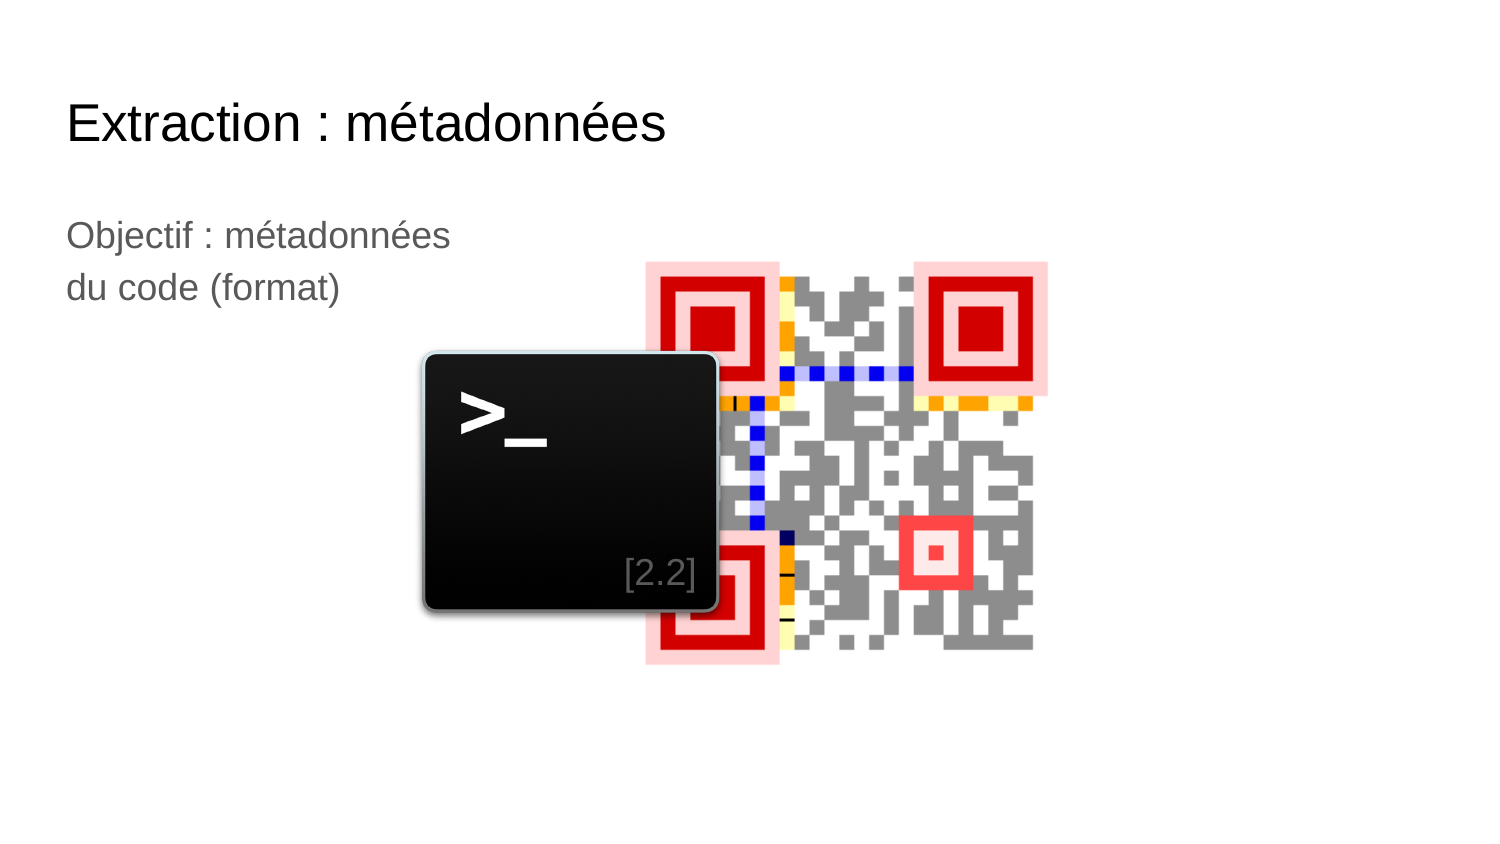

# Extraction : métadonnées
Objectif : métadonnées du code (format)
[2.2]